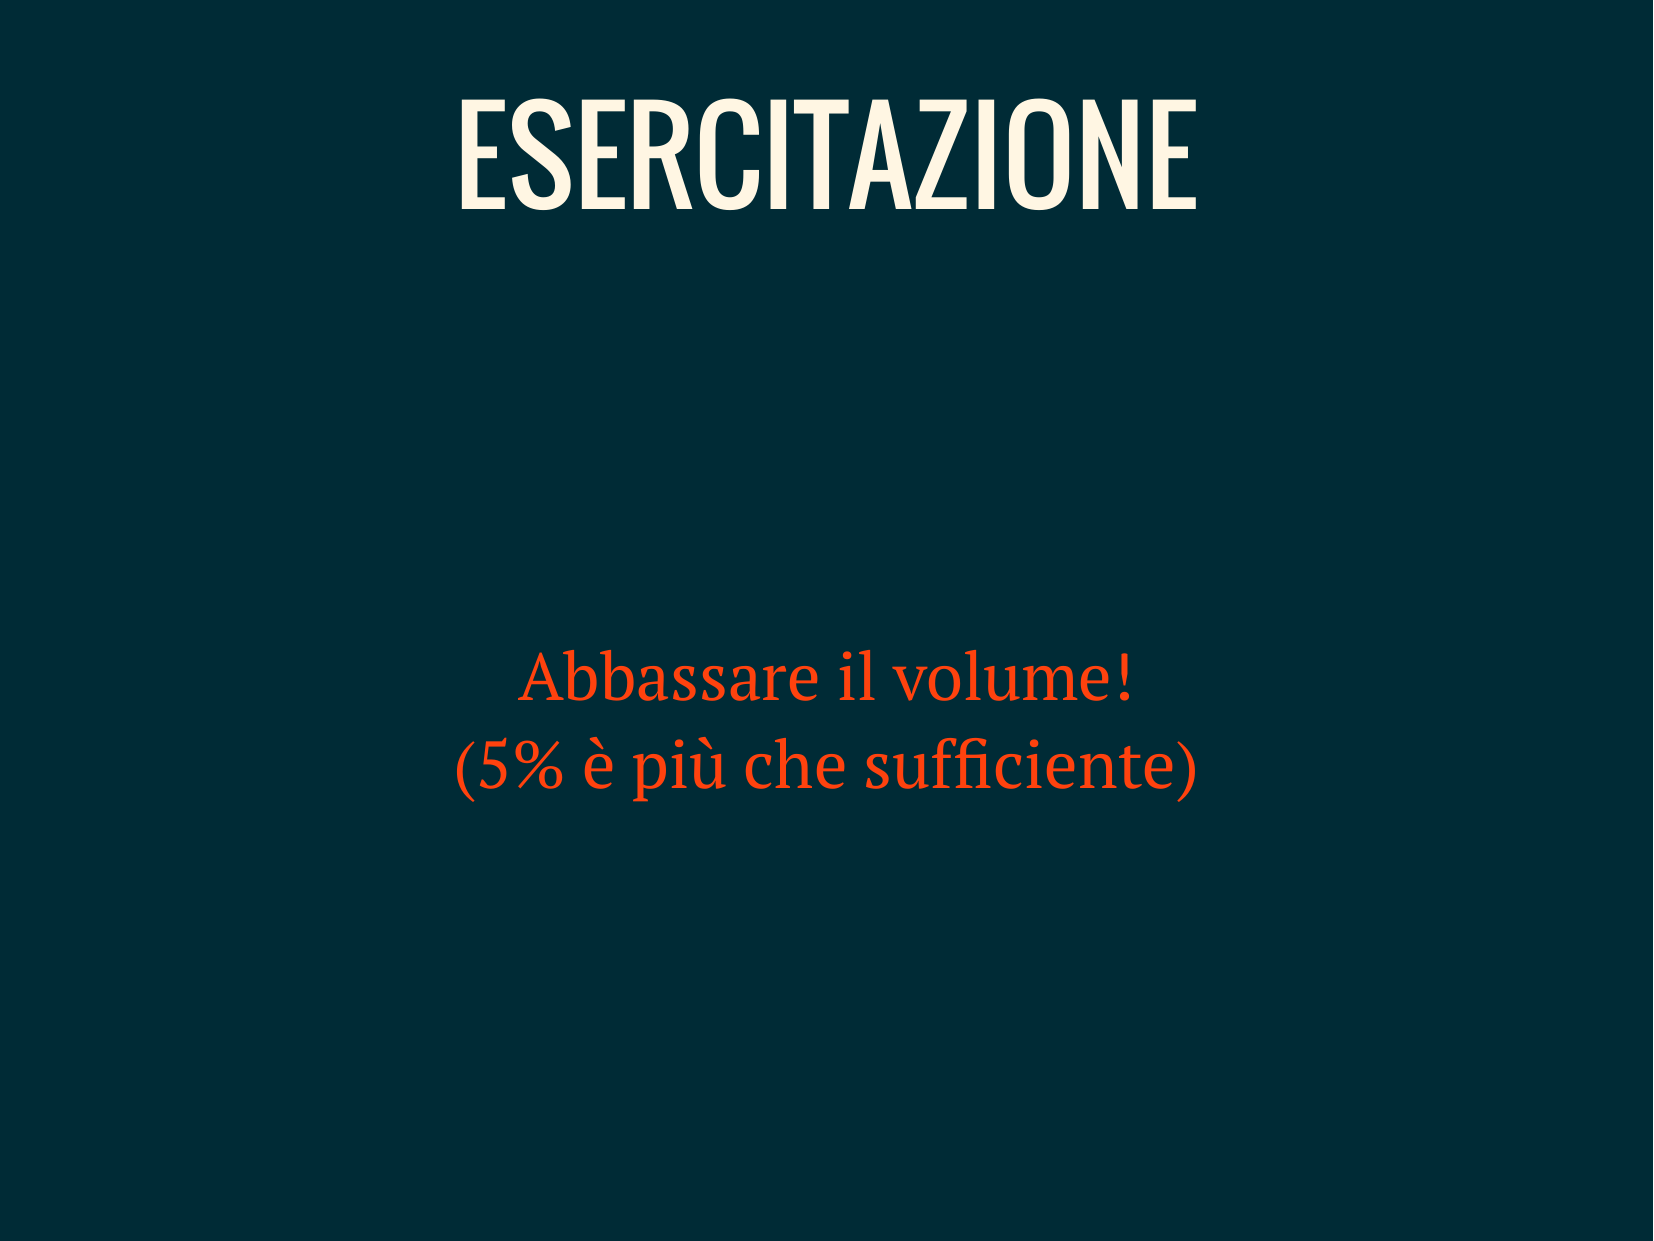

# Esercitazione
Abbassare il volume!
(5% è più che sufficiente)